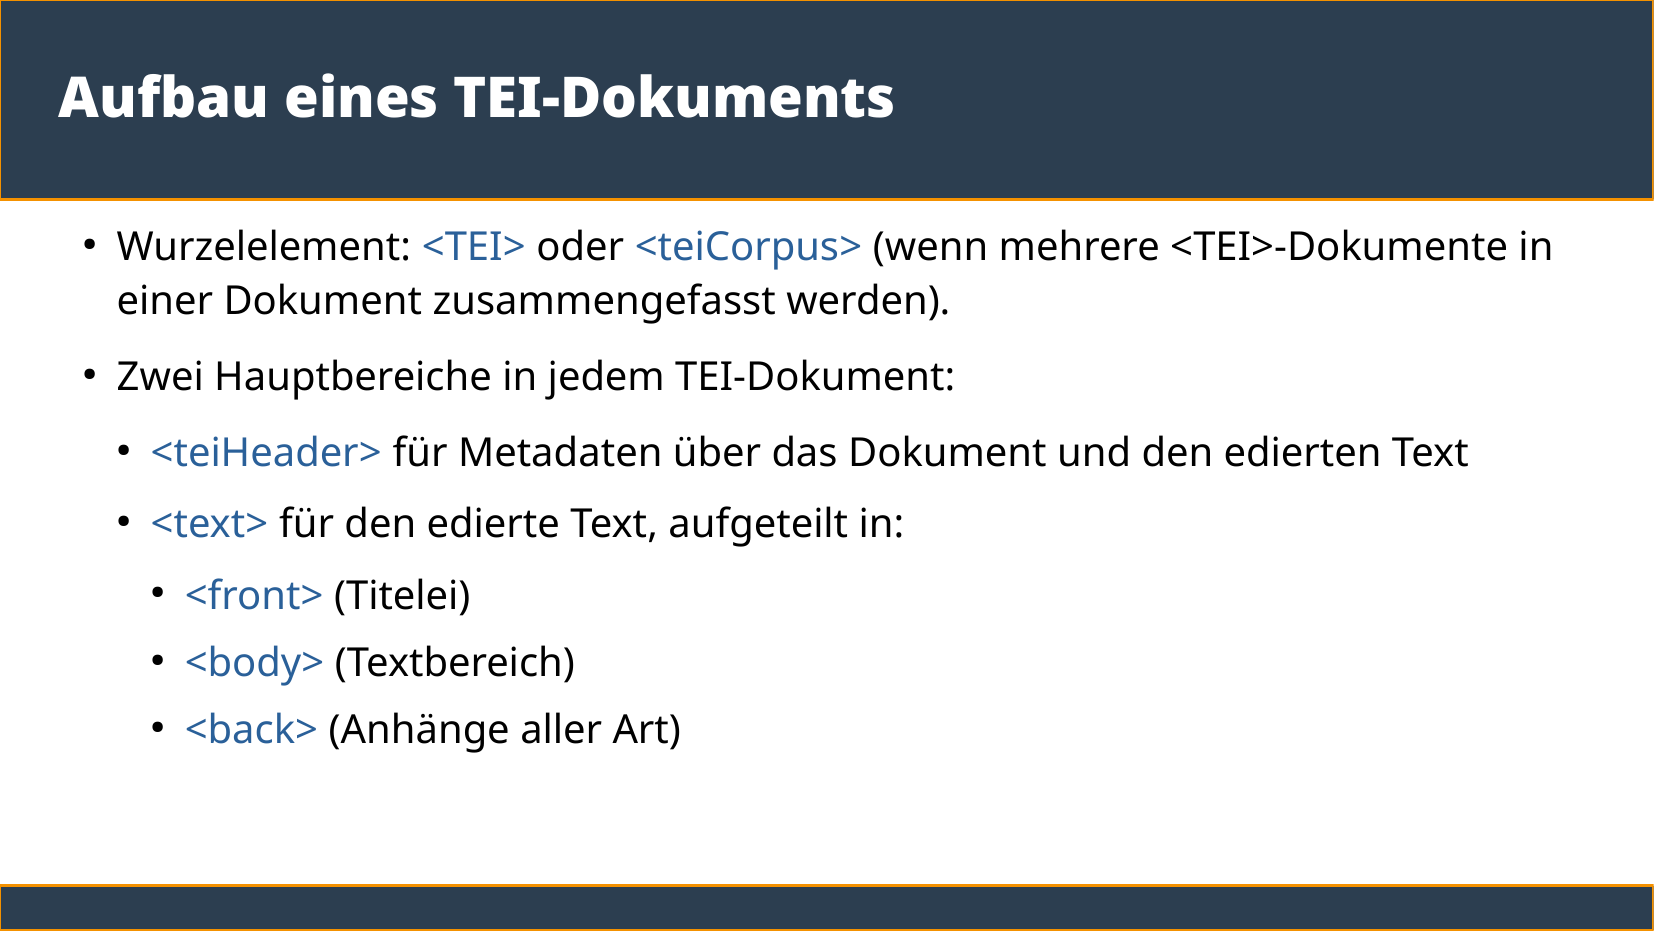

# Aufbau eines TEI-Dokuments
Wurzelelement: <TEI> oder <teiCorpus> (wenn mehrere <TEI>-Dokumente in einer Dokument zusammengefasst werden).
Zwei Hauptbereiche in jedem TEI-Dokument:
<teiHeader> für Metadaten über das Dokument und den edierten Text
<text> für den edierte Text, aufgeteilt in:
<front> (Titelei)
<body> (Textbereich)
<back> (Anhänge aller Art)